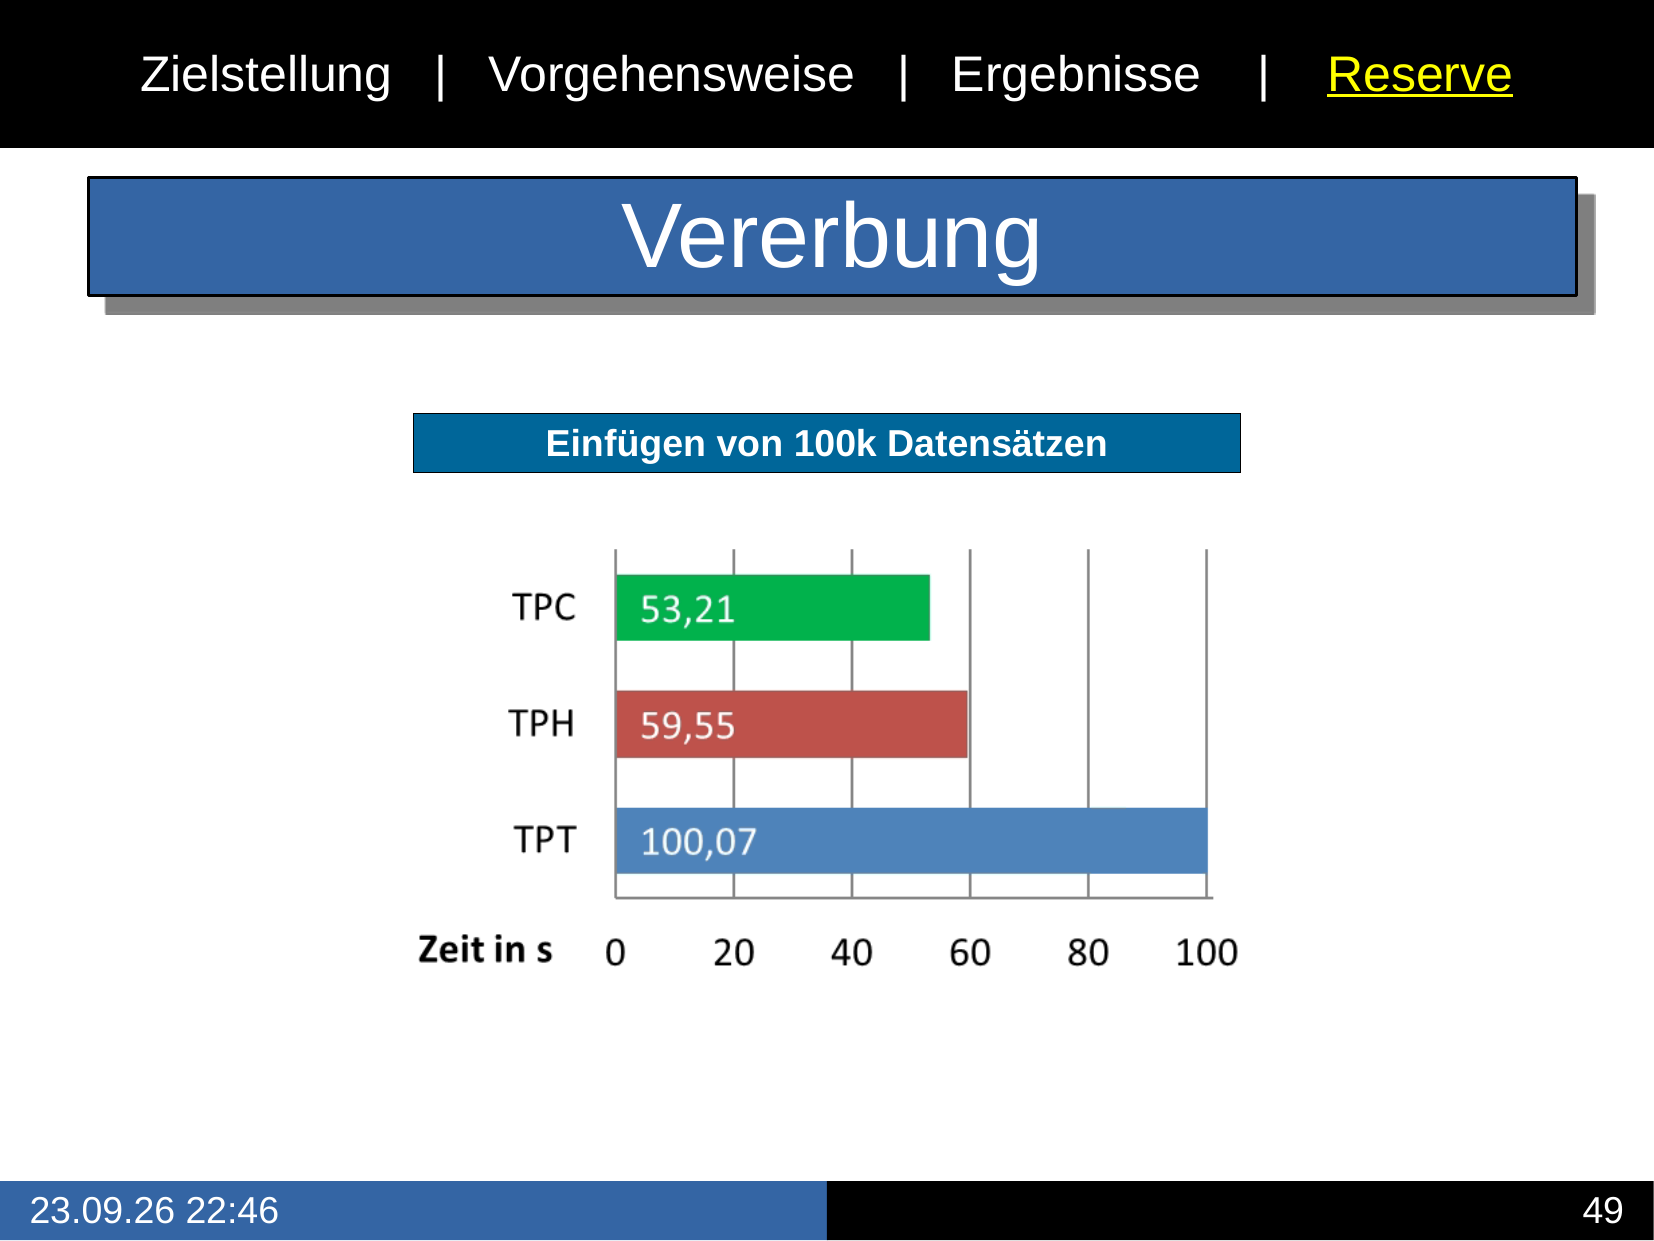

Zielstellung | Vorgehensweise | Ergebnisse | Reserve
# Vererbung
Einfügen von 100k Datensätzen
49